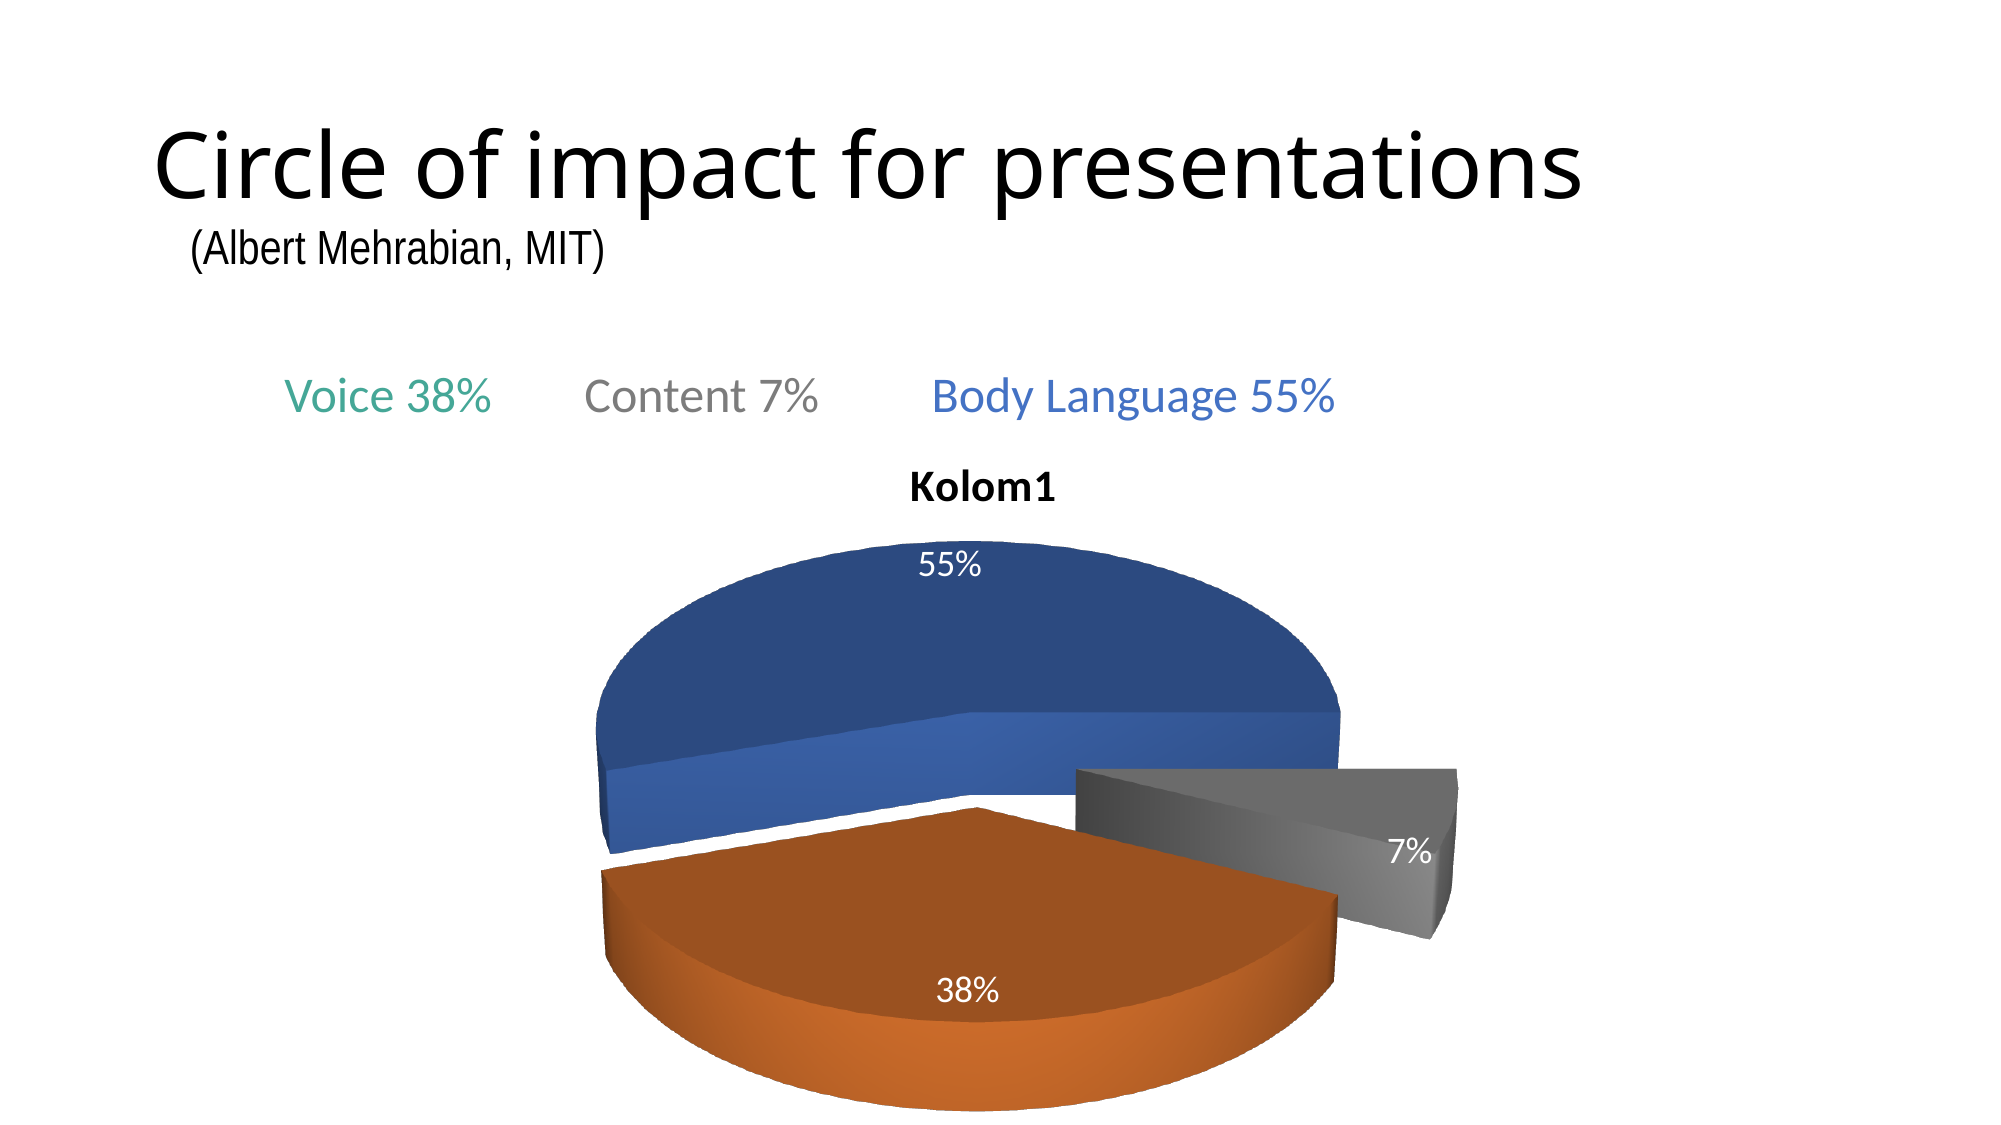

# Circle of impact for presentations
(Albert Mehrabian, MIT)
Voice 38% 		Content 7% Body Language 55%
[unsupported chart]